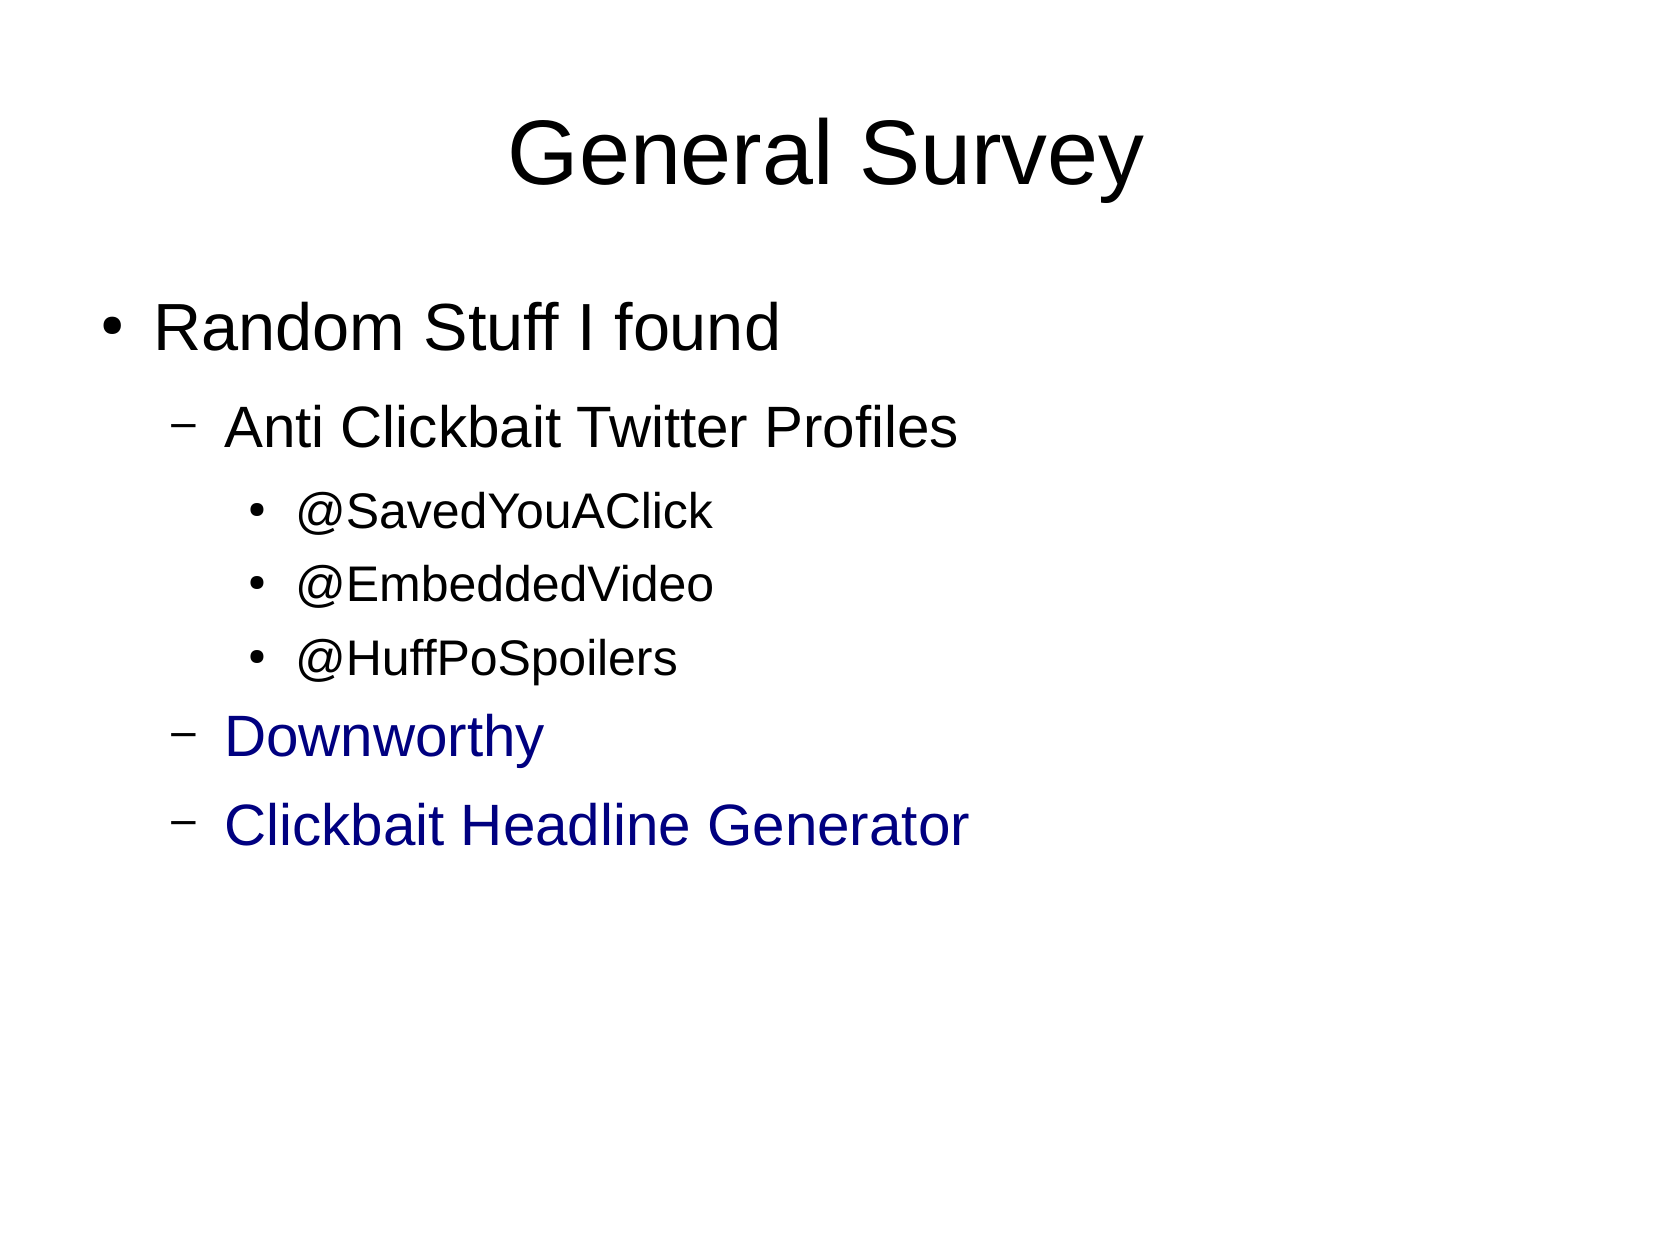

# General Survey
Random Stuff I found
Anti Clickbait Twitter Profiles
@SavedYouAClick
@EmbeddedVideo
@HuffPoSpoilers
Downworthy
Clickbait Headline Generator